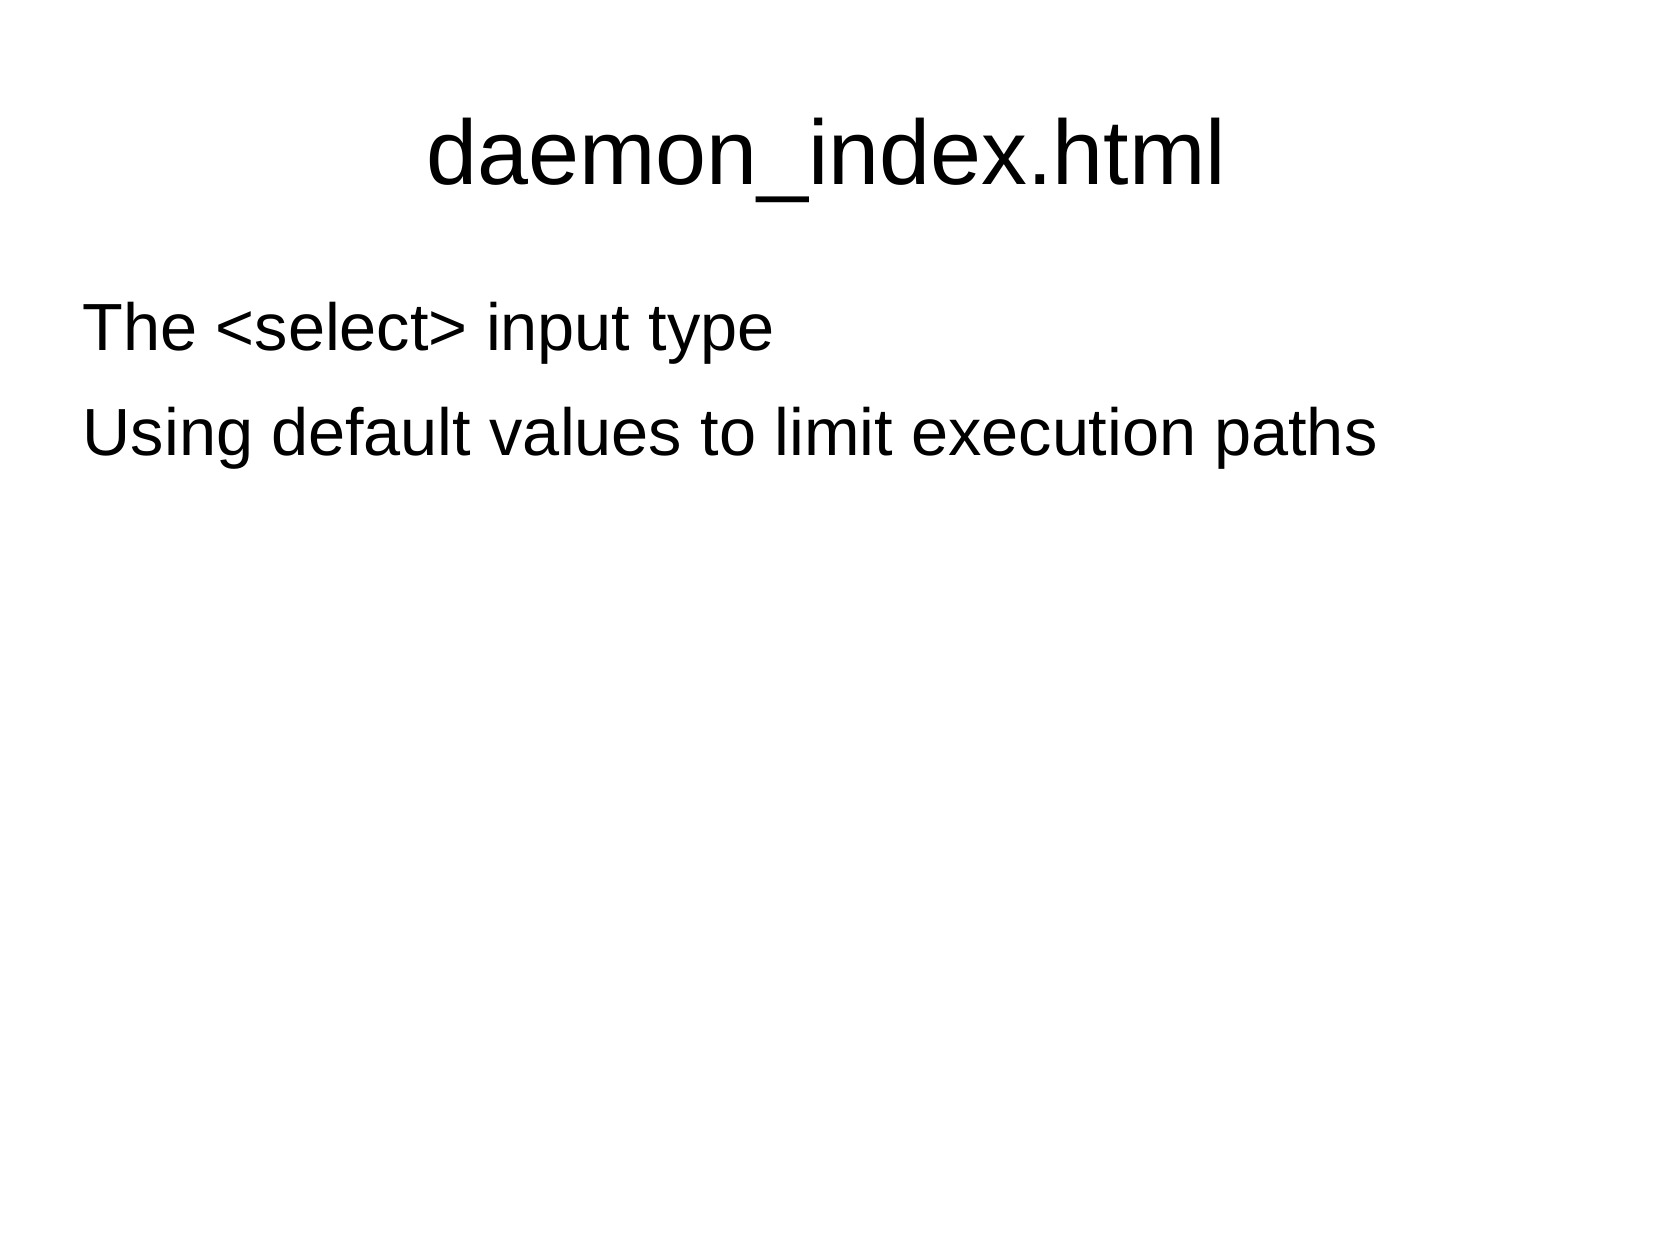

# daemon_index.html
The <select> input type
Using default values to limit execution paths